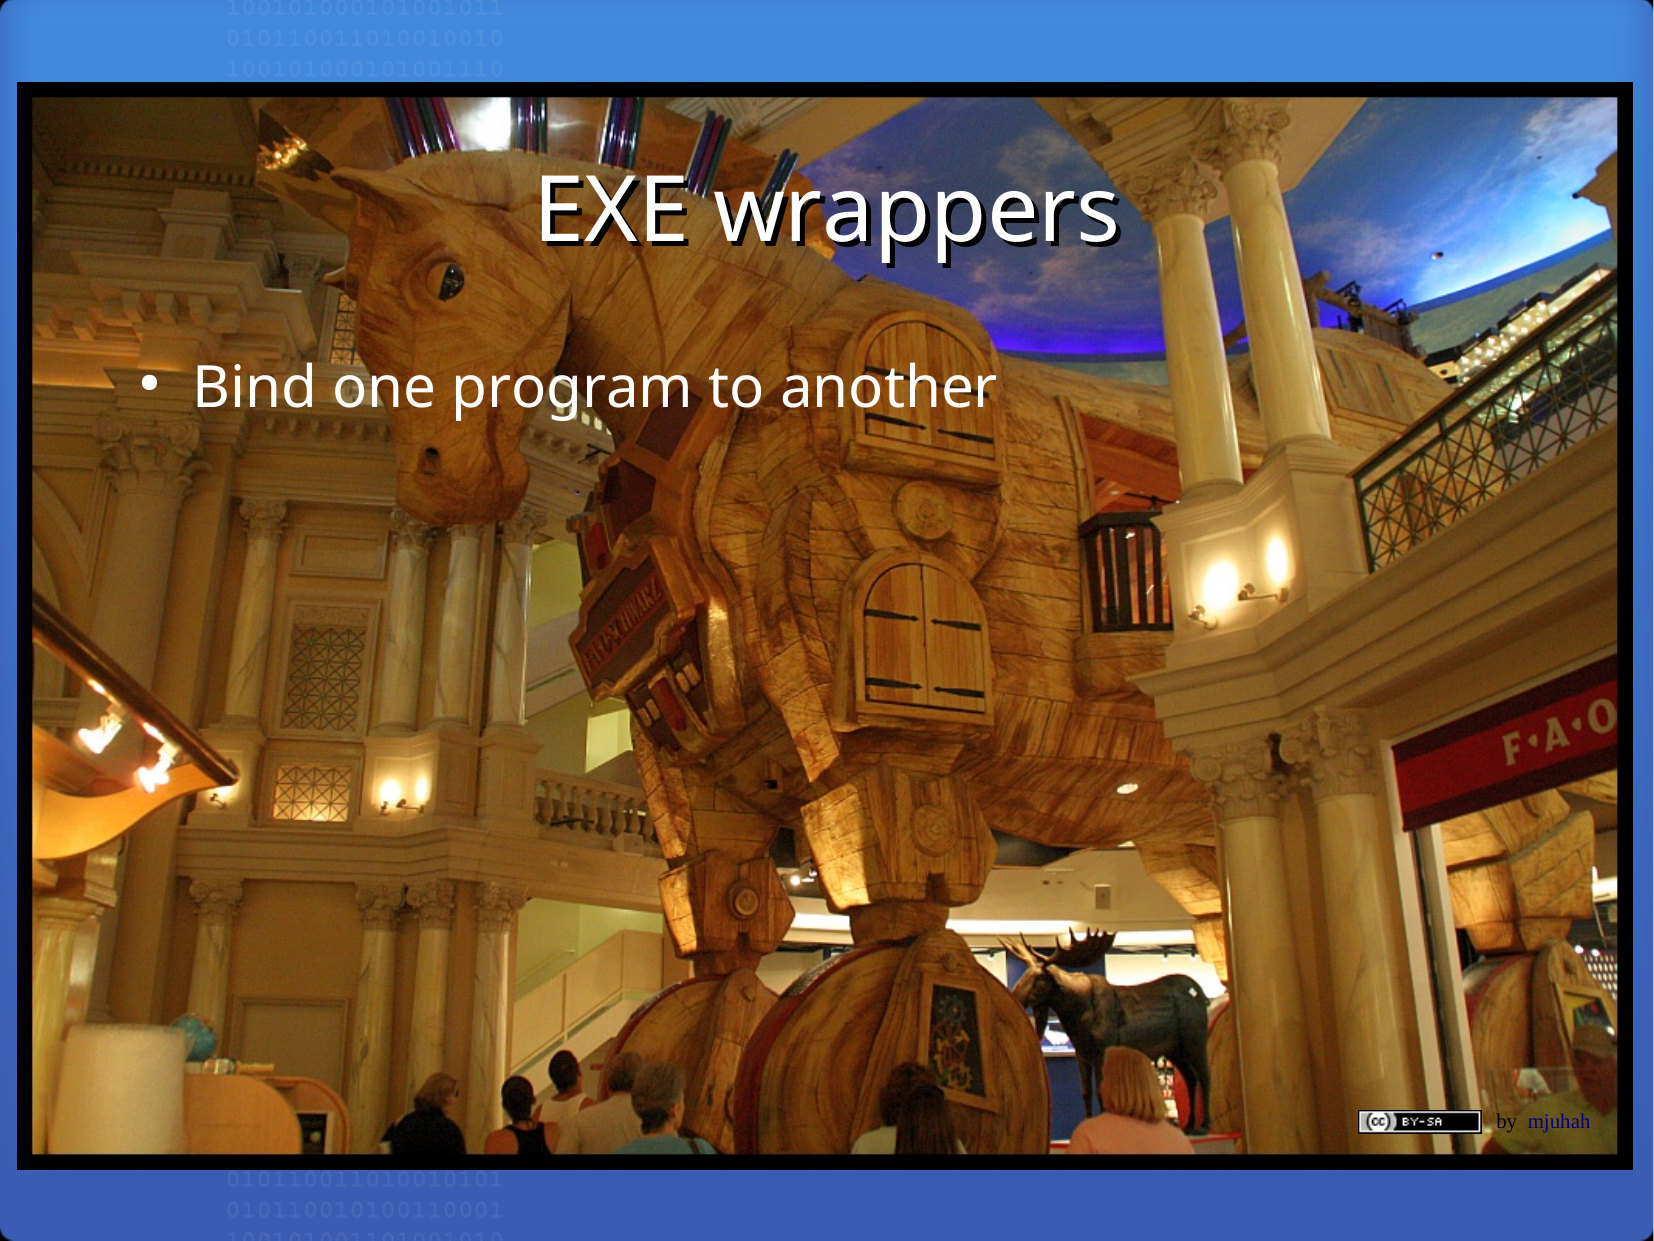

# EXE wrappers
Bind one program to another
by  mjuhah